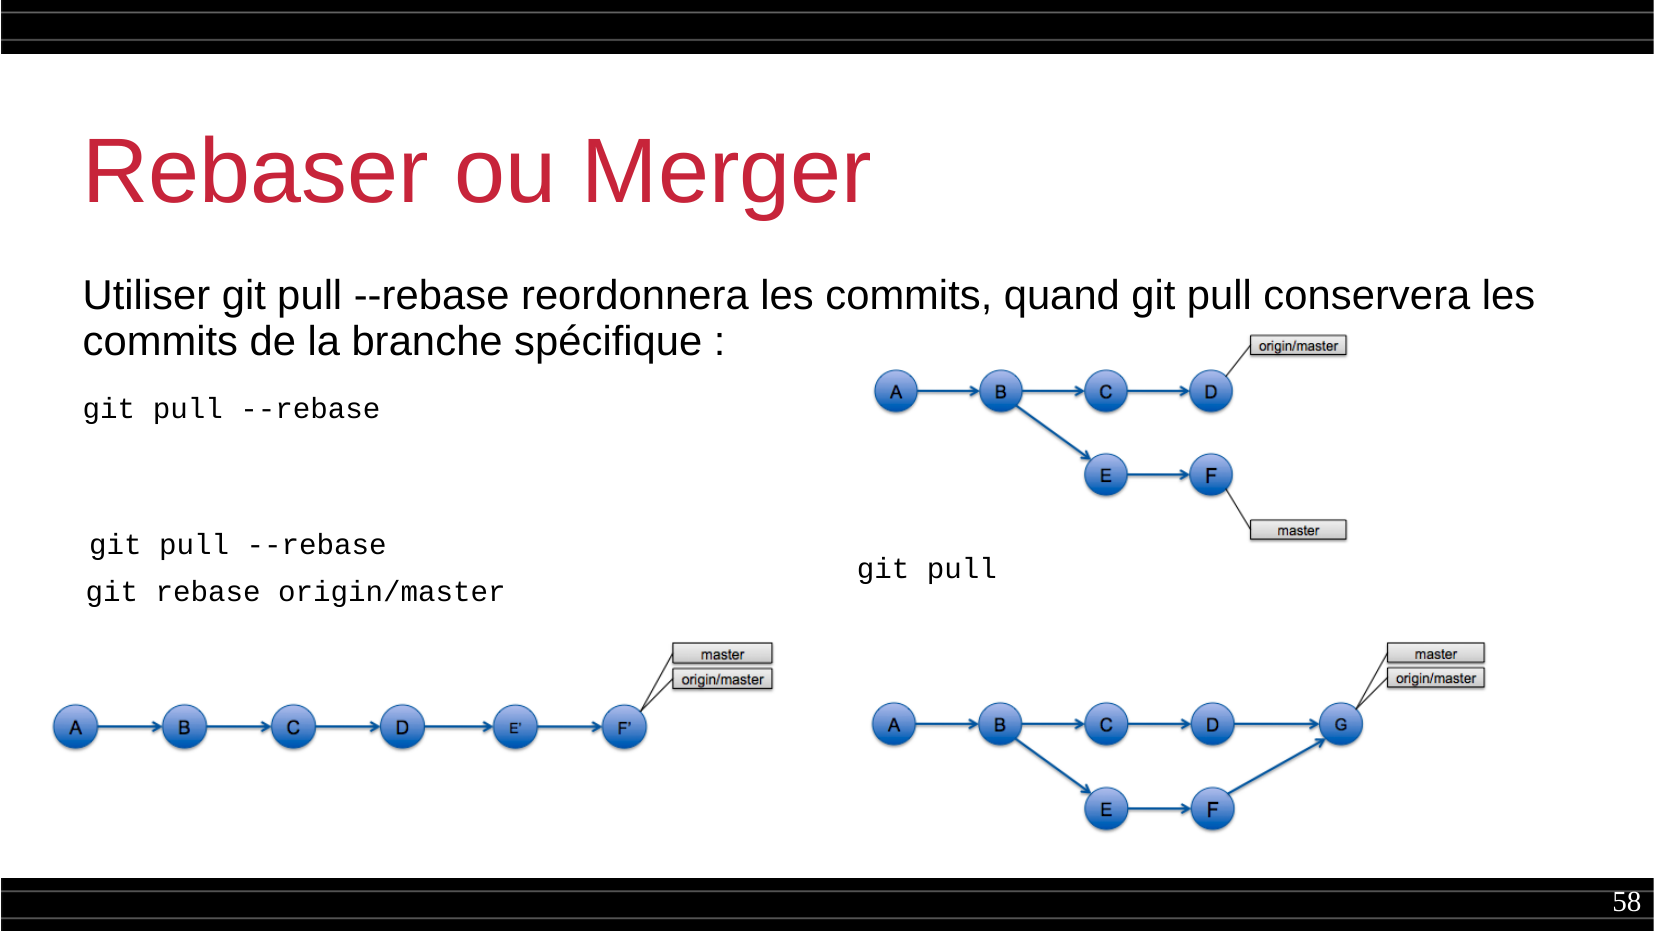

# Rebaser ou Merger
Utiliser git pull --rebase reordonnera les commits, quand git pull conservera les commits de la branche spécifique :
git pull --rebase
git pull --rebase
git pull
git rebase origin/master